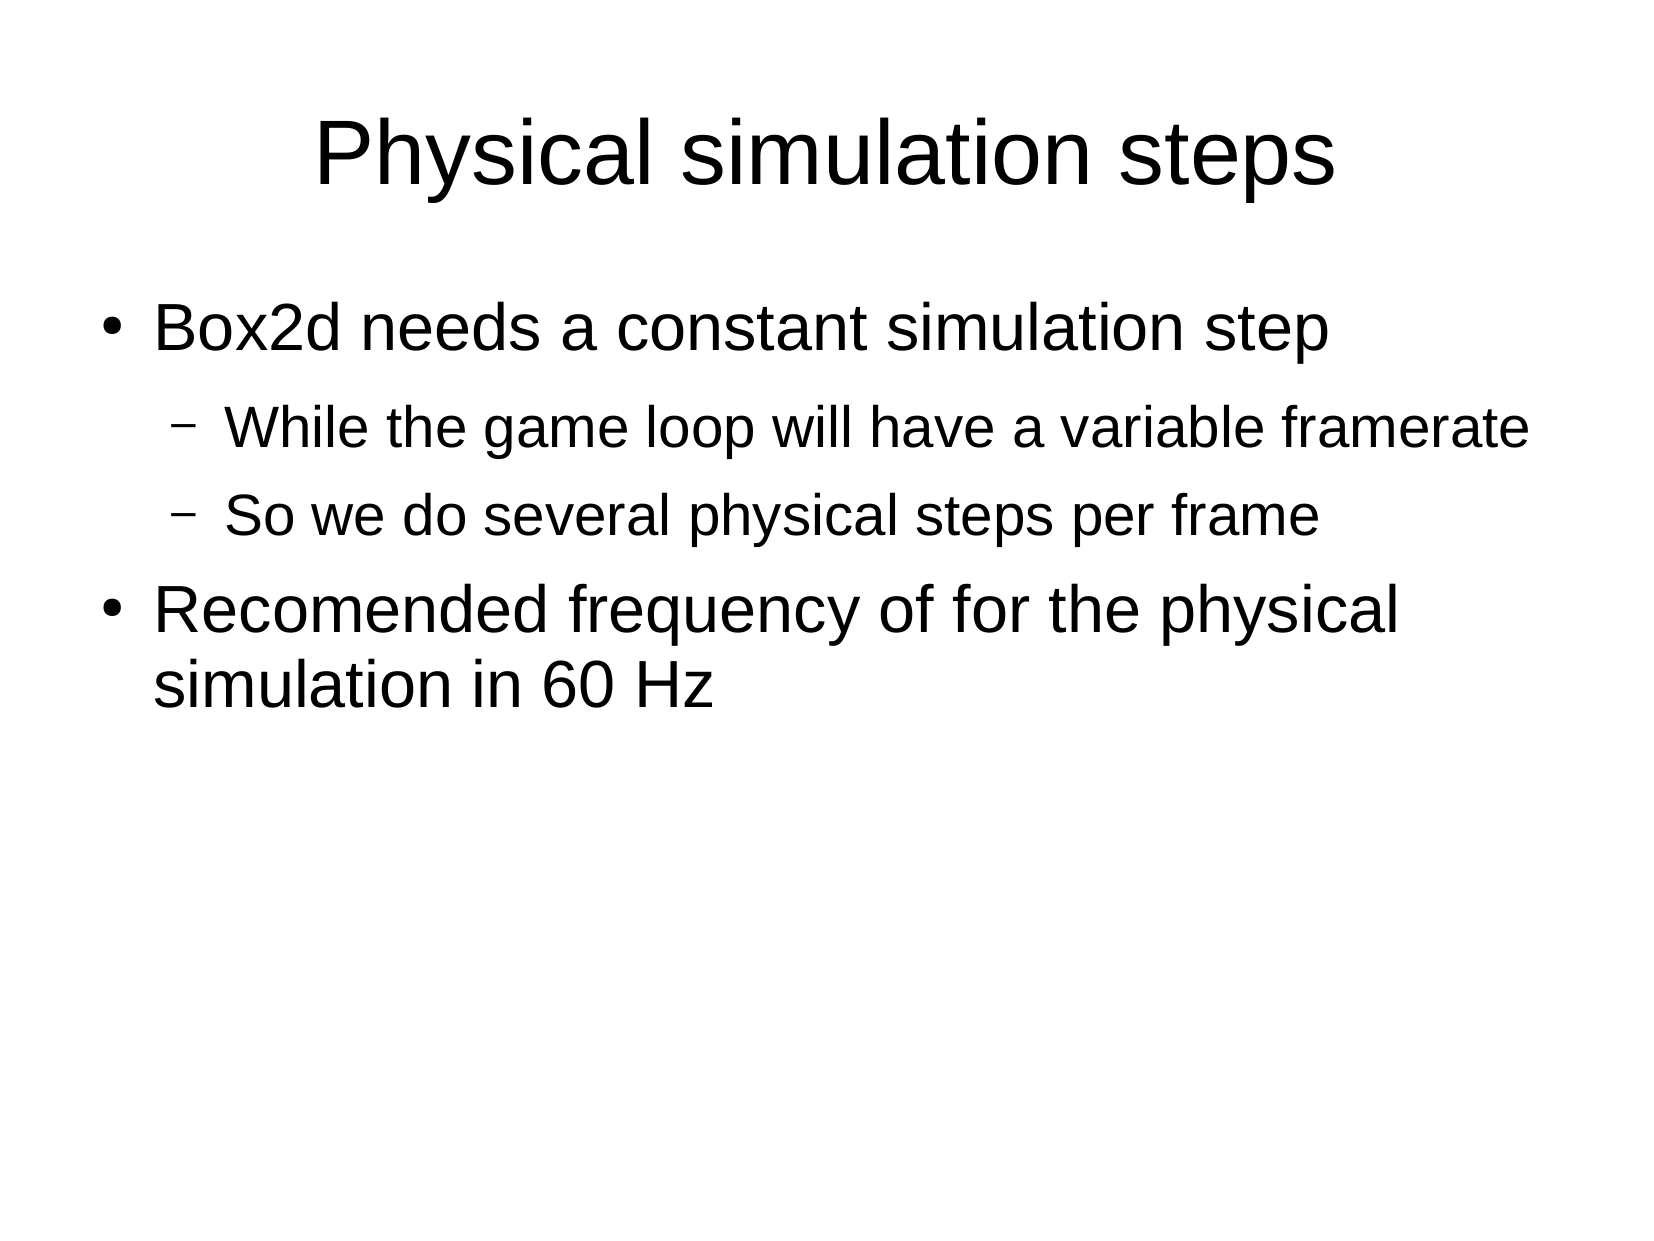

# Physical simulation steps
Box2d needs a constant simulation step
While the game loop will have a variable framerate
So we do several physical steps per frame
Recomended frequency of for the physical simulation in 60 Hz